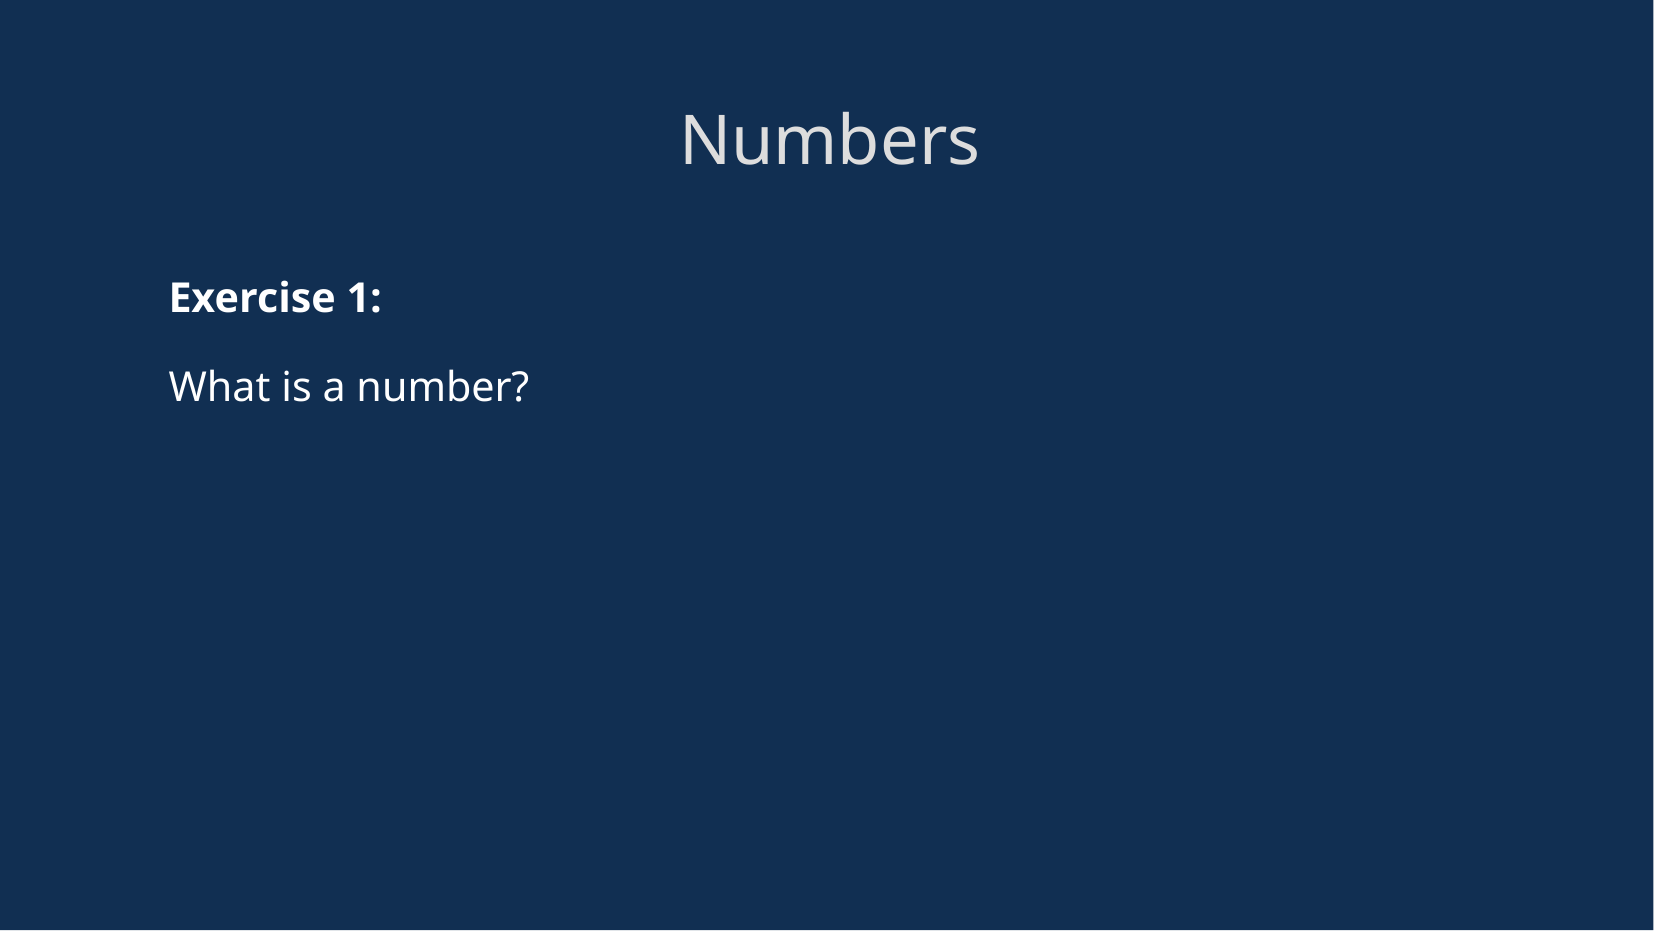

# Numbers
Exercise 1:
What is a number?